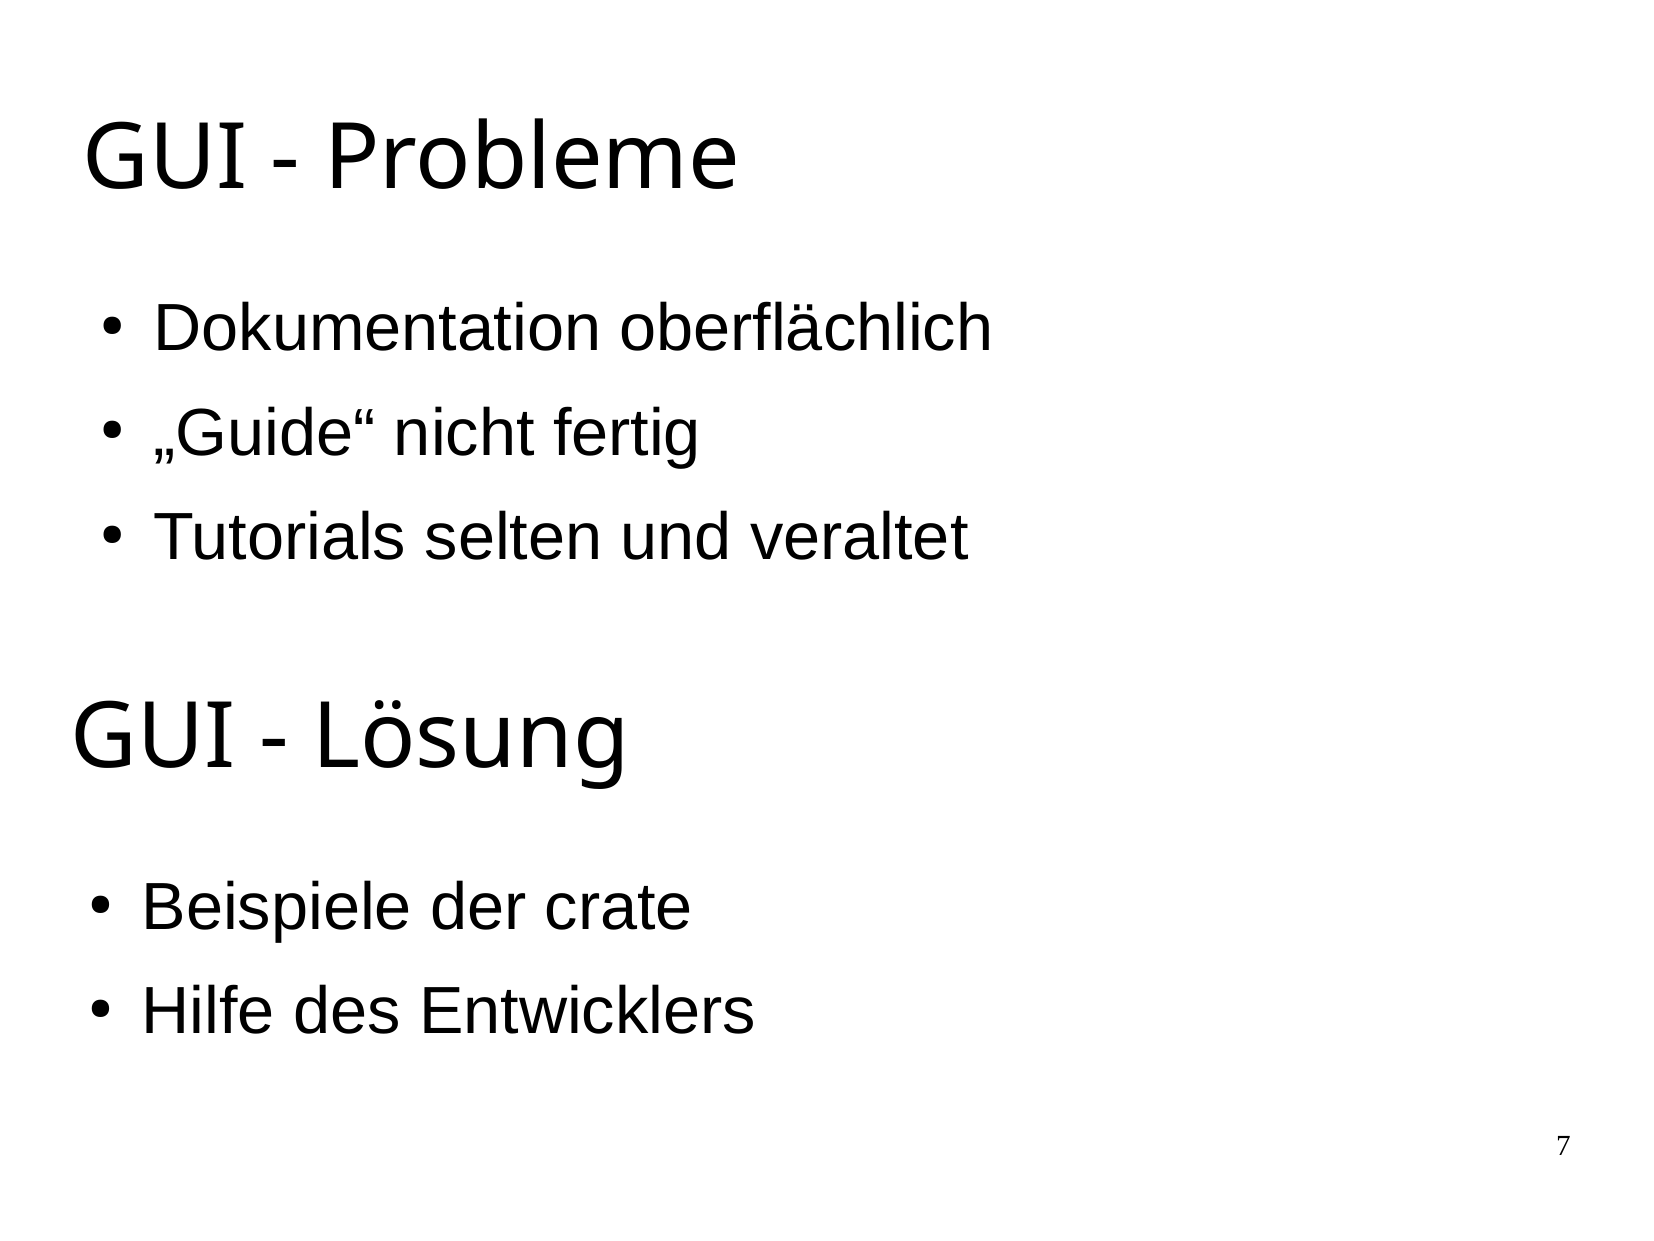

# GUI - Probleme
Dokumentation oberflächlich
„Guide“ nicht fertig
Tutorials selten und veraltet
GUI - Lösung
Beispiele der crate
Hilfe des Entwicklers
7